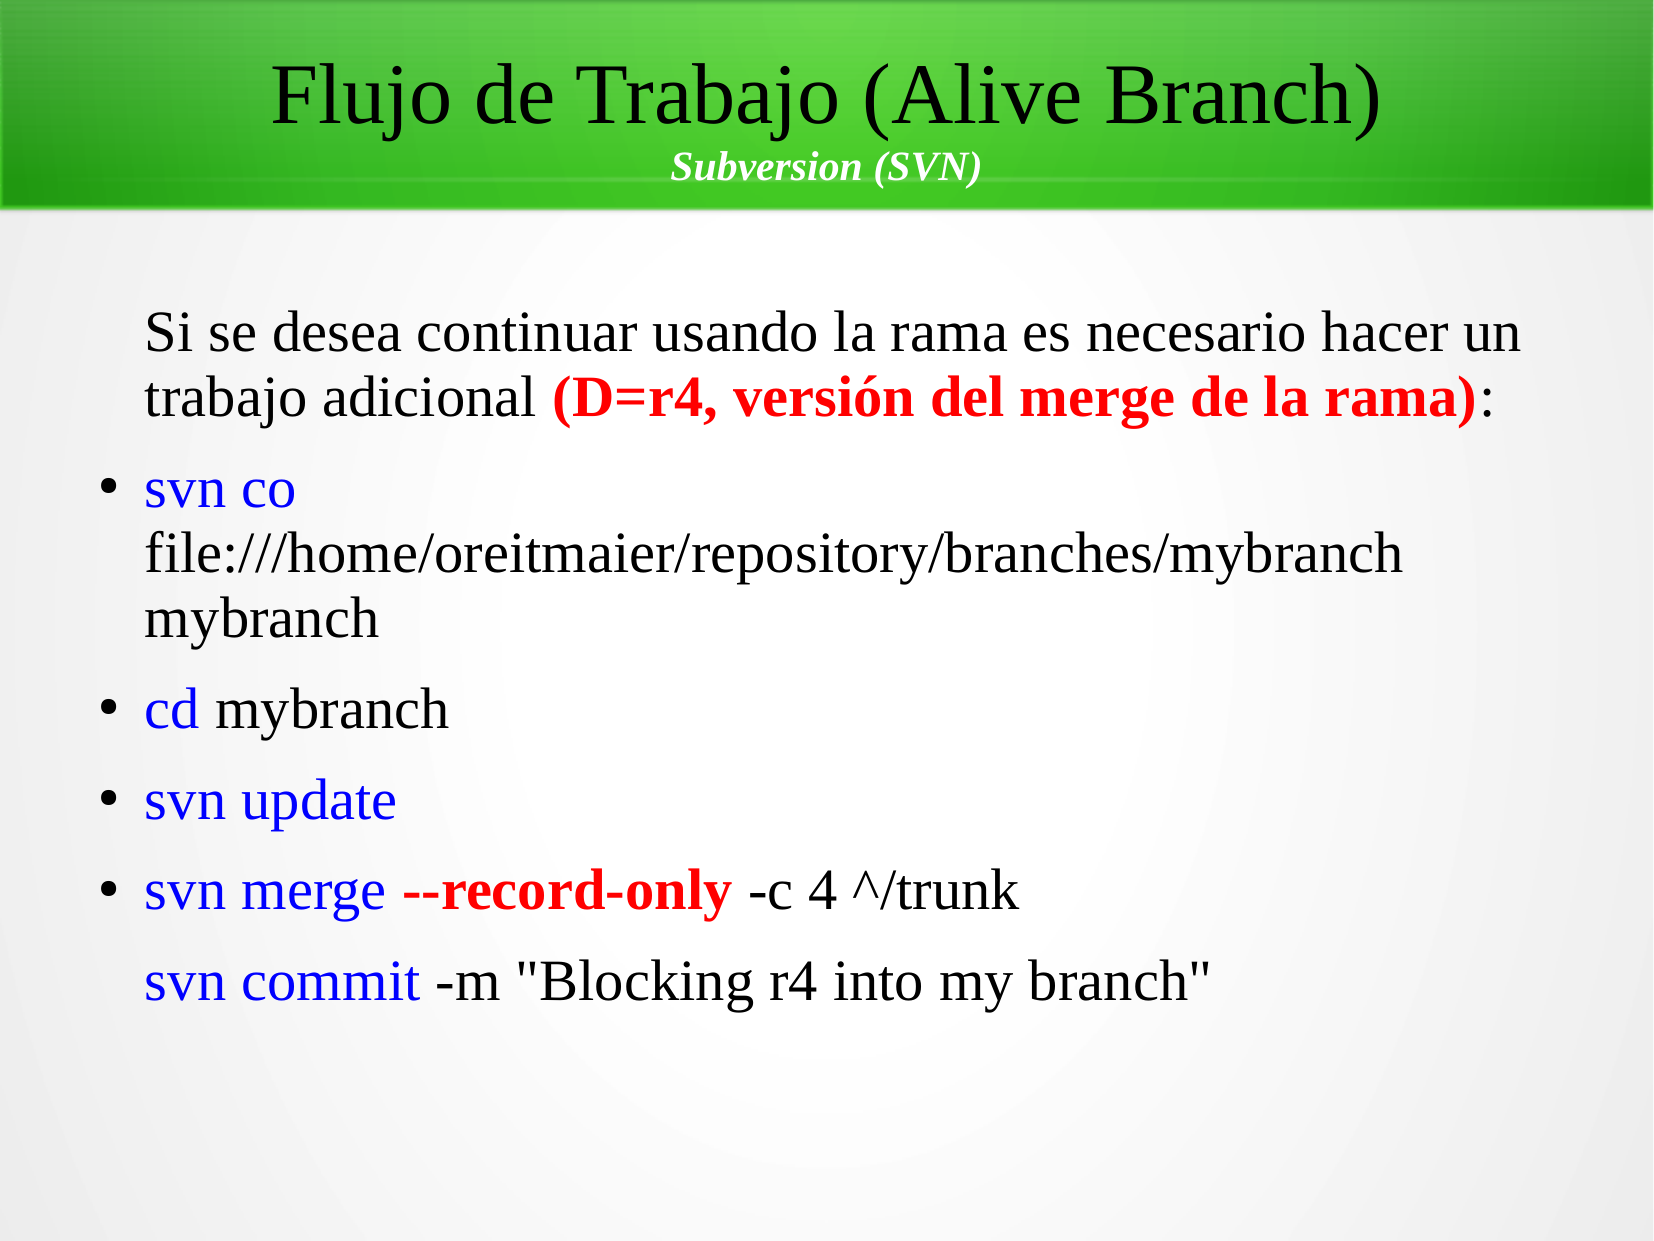

# Flujo de Trabajo (Alive Branch) Subversion (SVN)
Si se desea continuar usando la rama es necesario hacer un trabajo adicional (D=r4, versión del merge de la rama):
svn co file:///home/oreitmaier/repository/branches/mybranch mybranch
cd mybranch
svn update
svn merge --record-only -c 4 ^/trunk
svn commit -m "Blocking r4 into my branch"